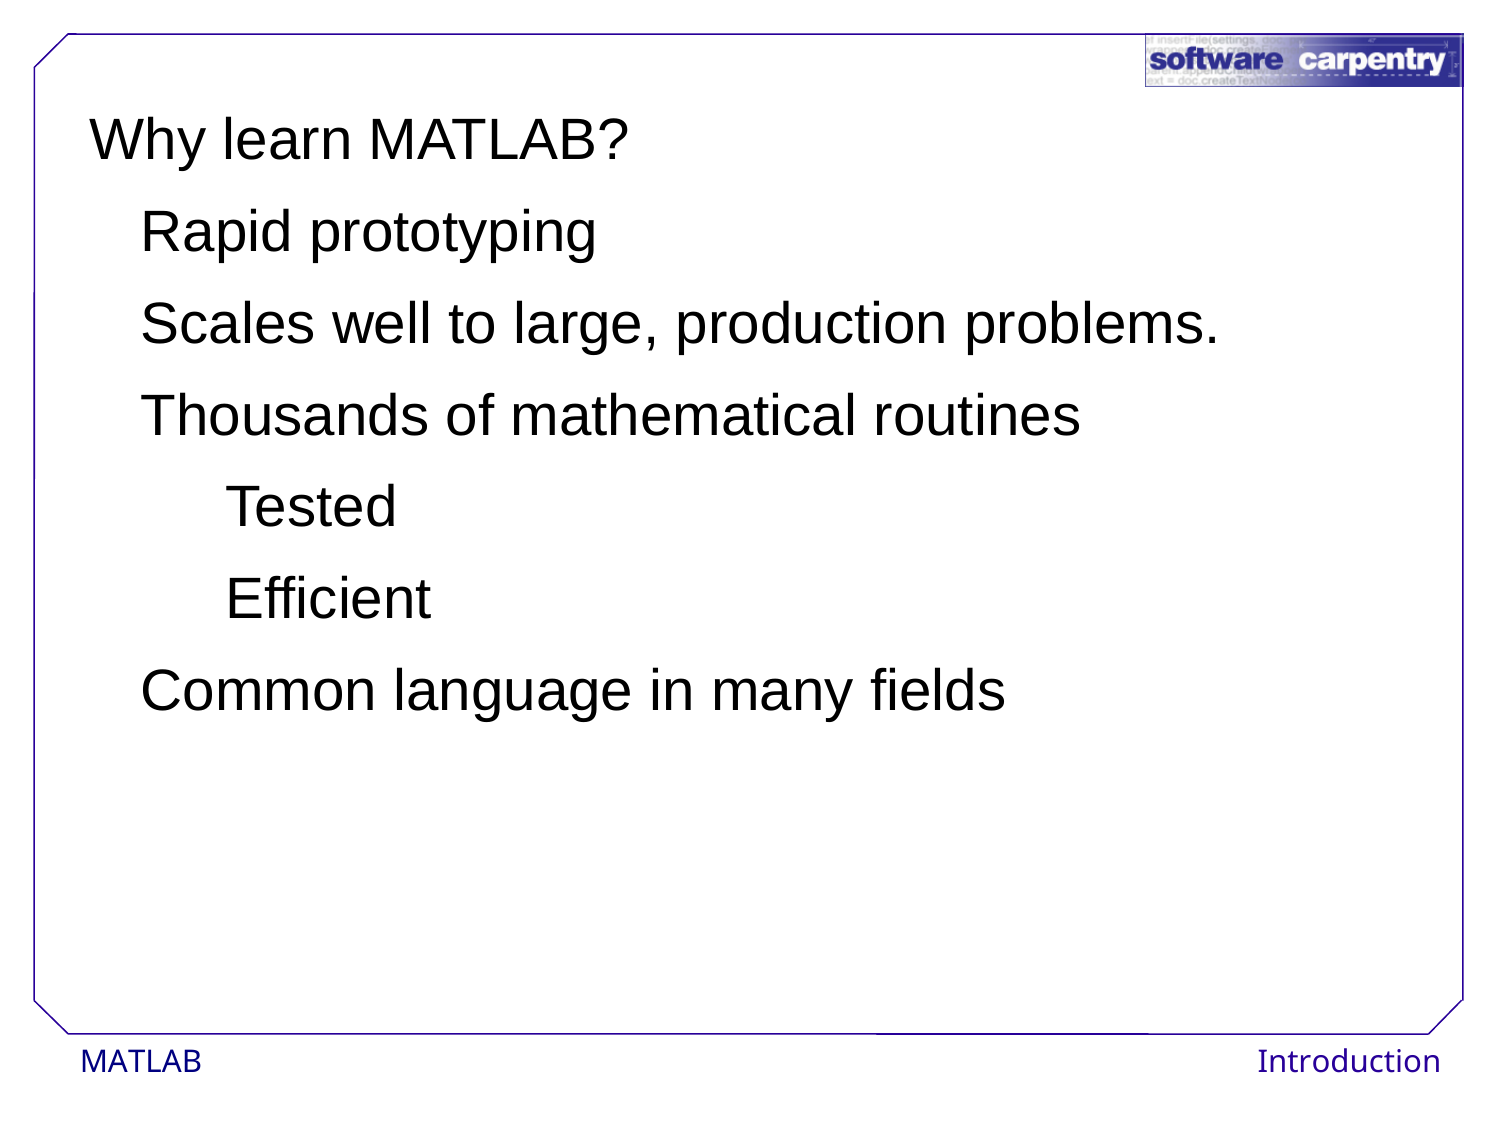

# Why learn MATLAB?
	Rapid prototyping
	Scales well to large, production problems.
	Thousands of mathematical routines
			Tested
			Efficient
	Common language in many fields